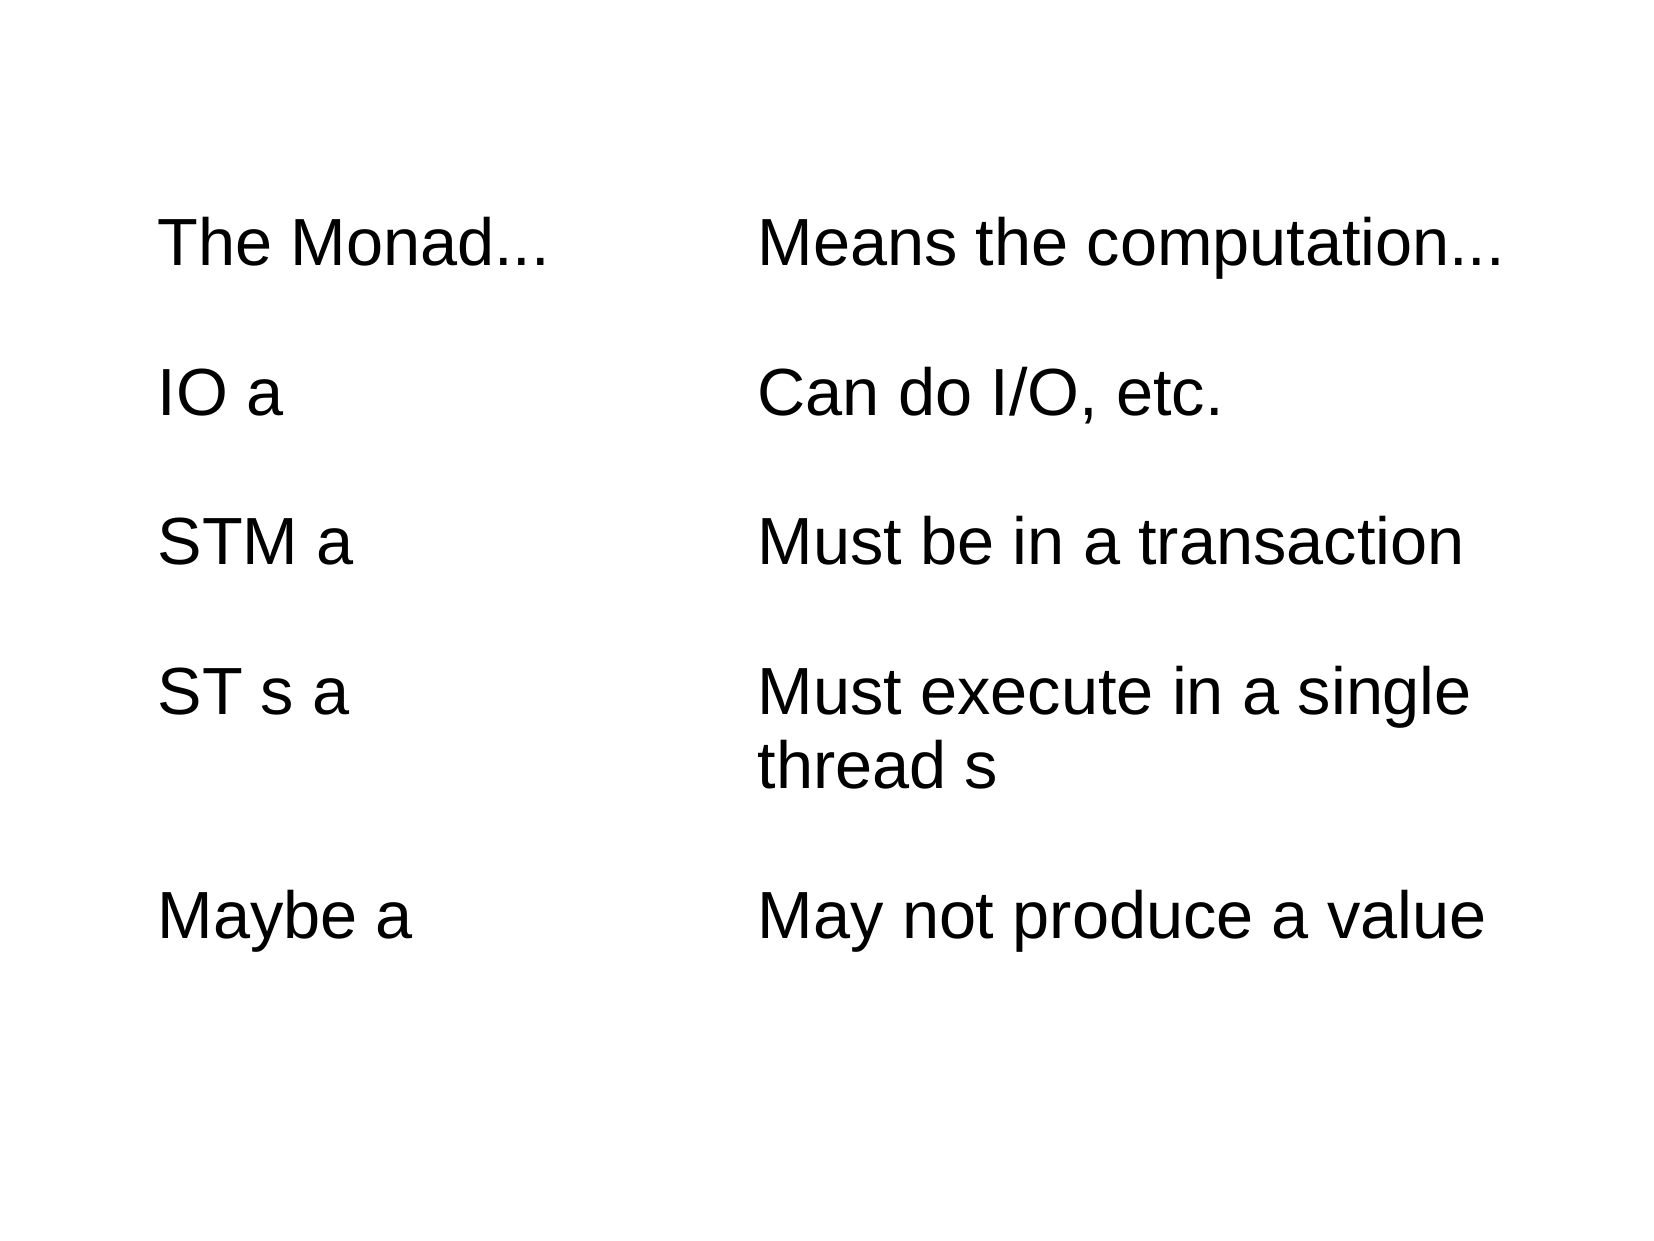

# The Monad...			Means the computation...
	IO a							Can do I/O, etc.
	STM a						Must be in a transaction
	ST s a						Must execute in a single
									thread s
	Maybe a					May not produce a value